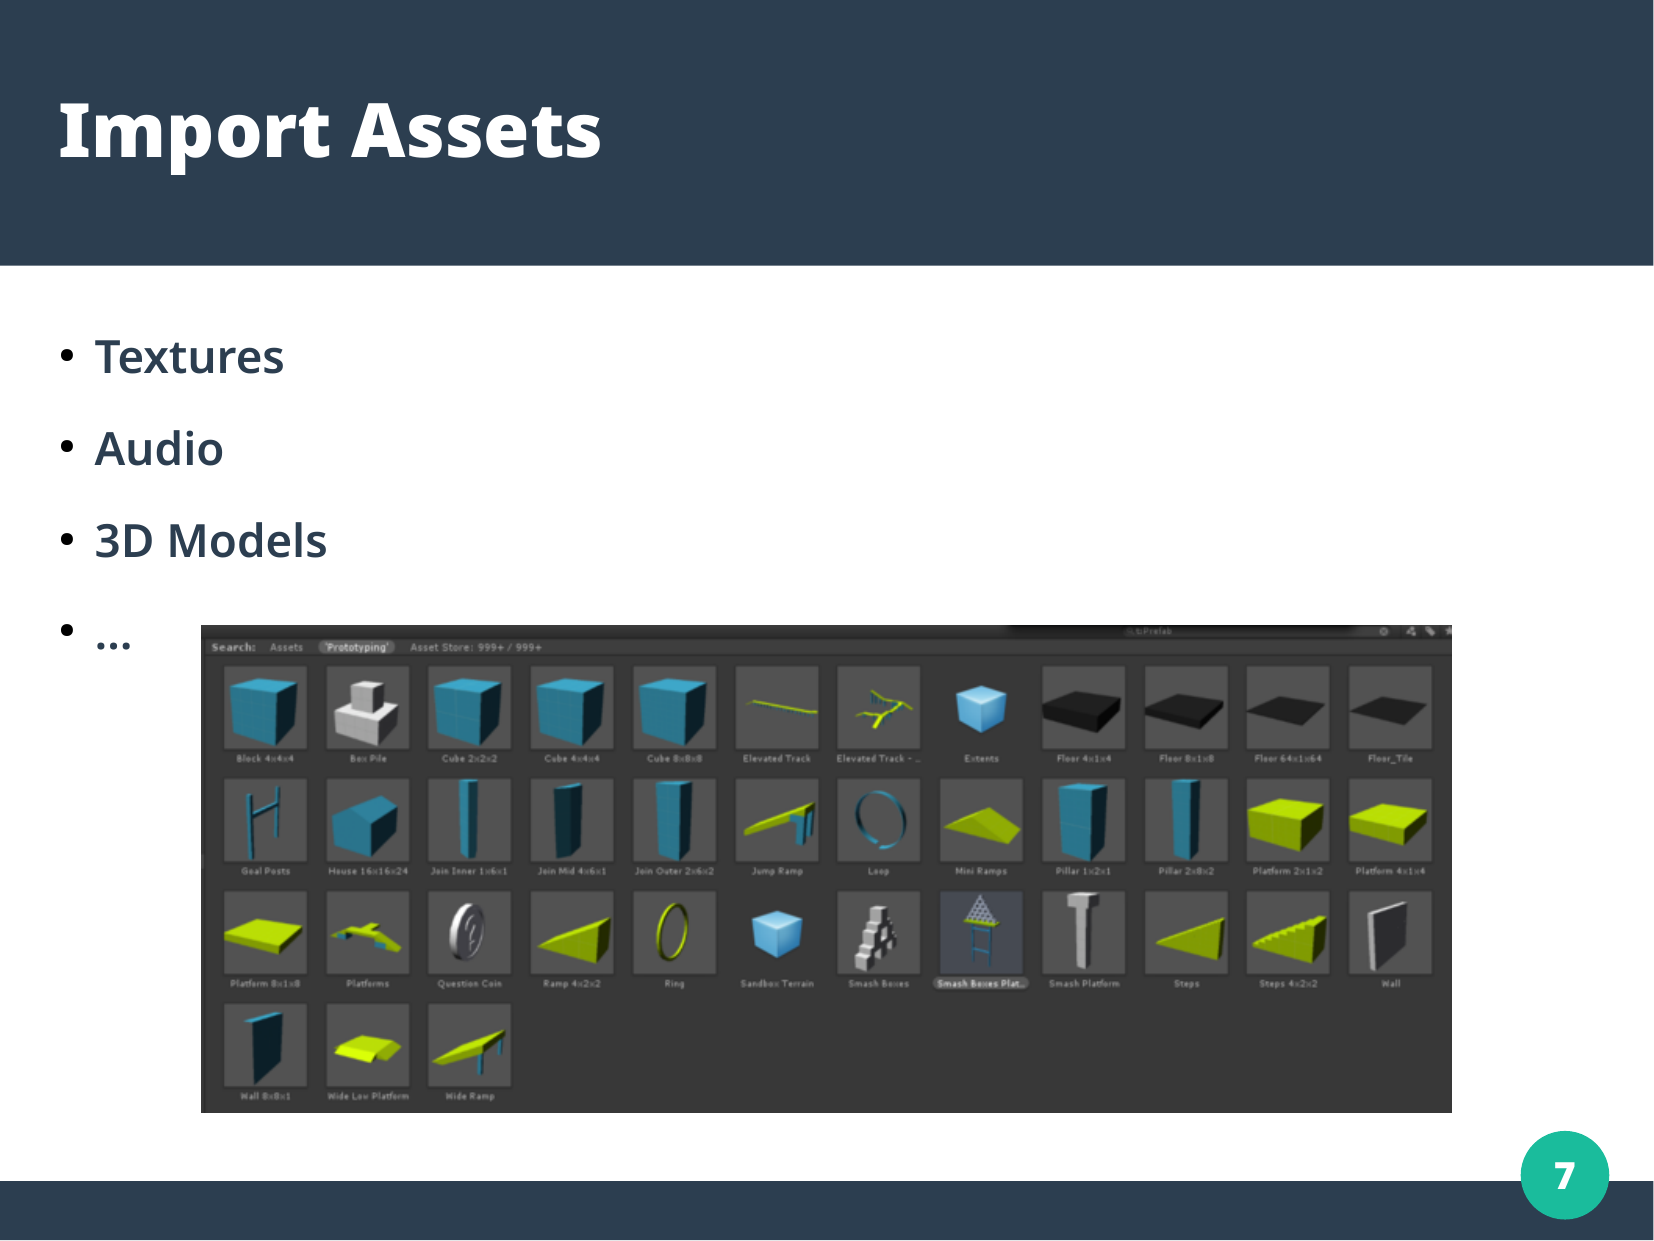

# Import Assets
Textures
Audio
3D Models
…
7